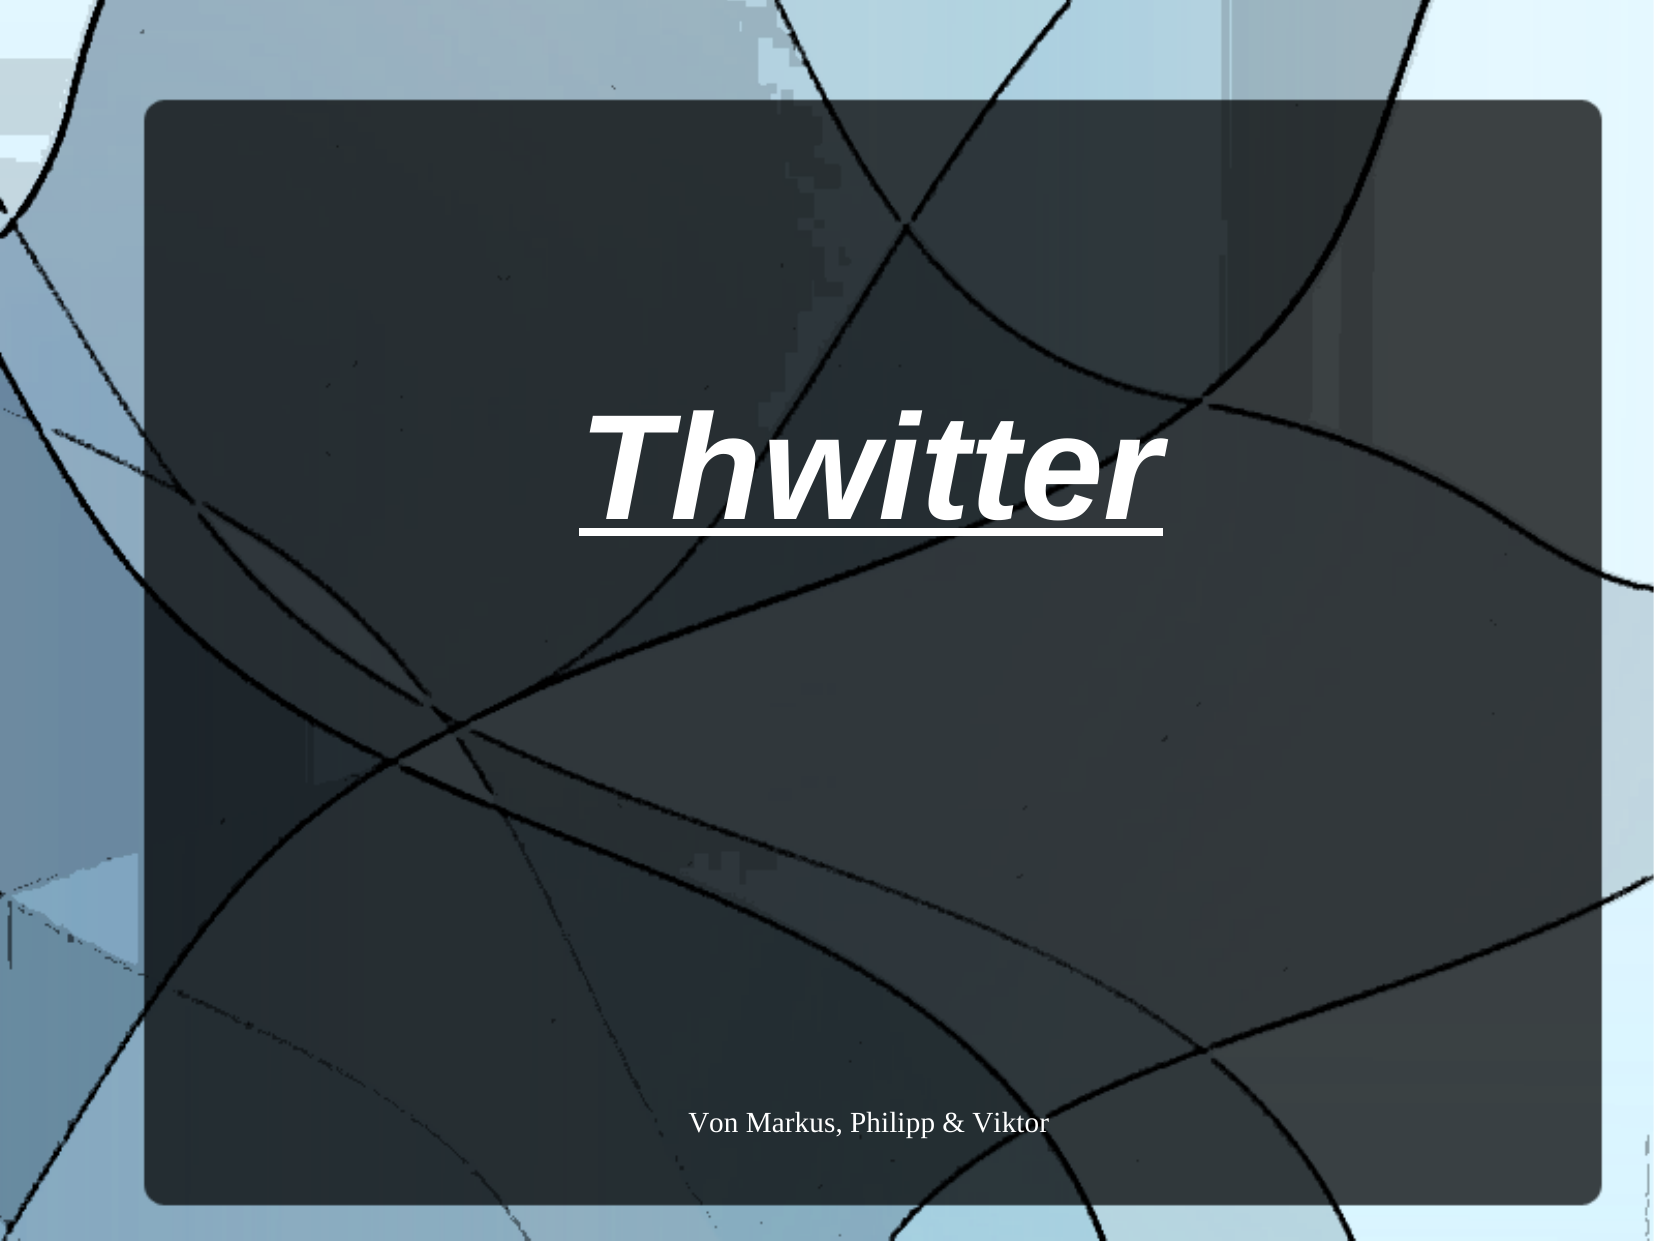

#
Thwitter
Von Markus, Philipp & Viktor